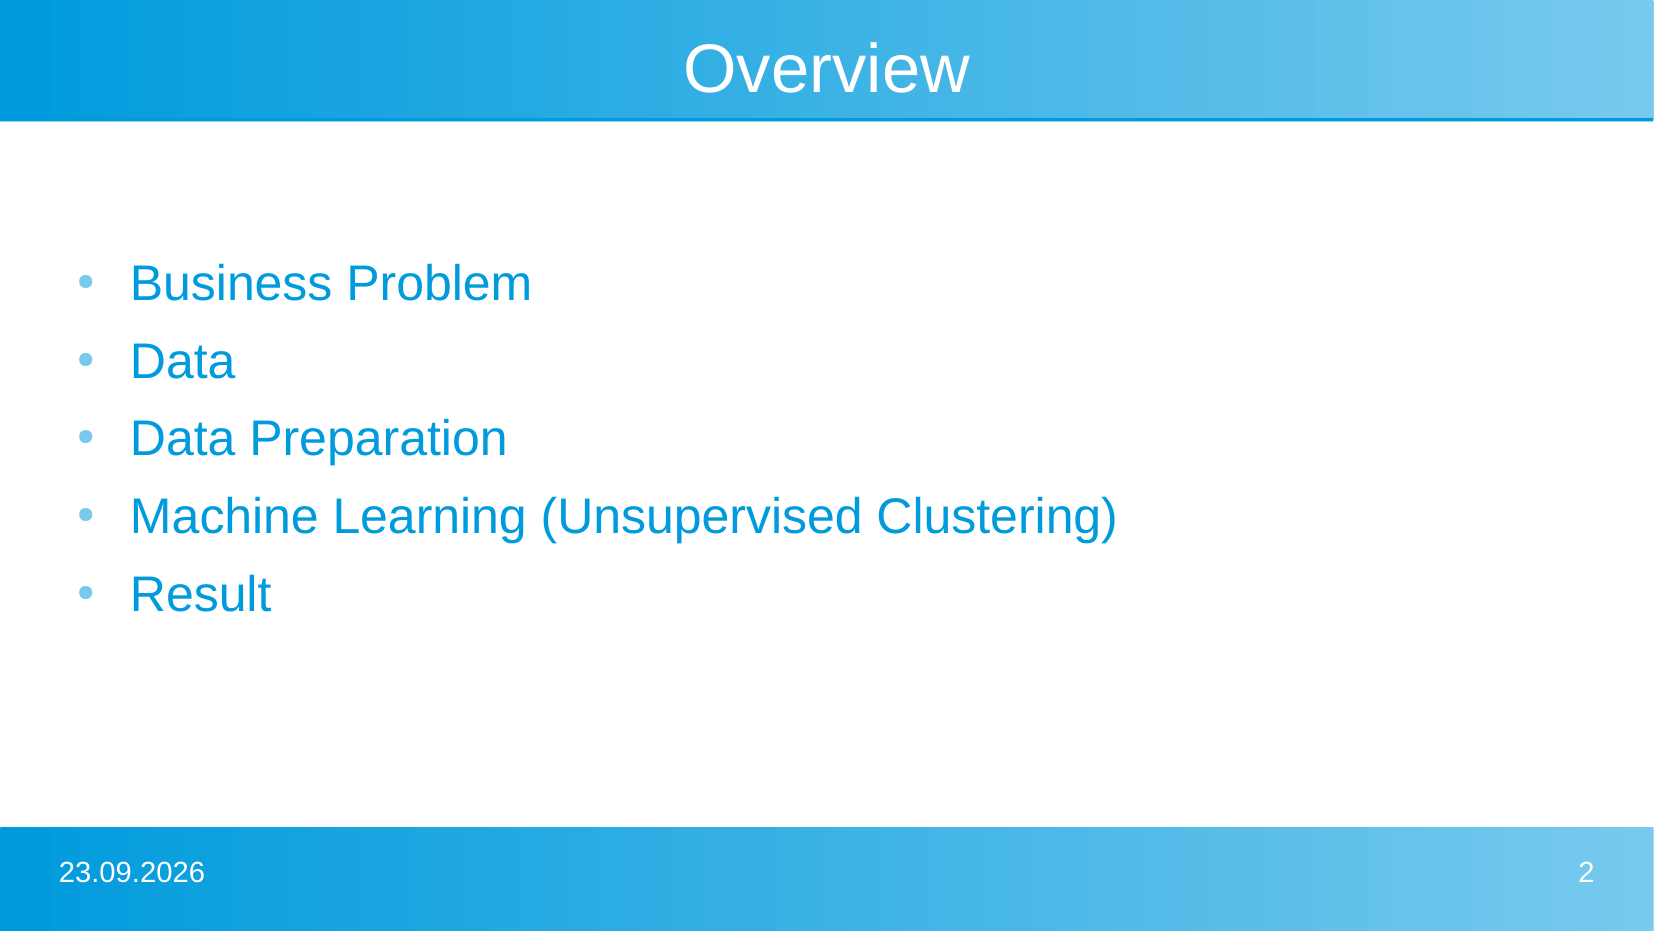

# Overview
Business Problem
Data
Data Preparation
Machine Learning (Unsupervised Clustering)
Result
2